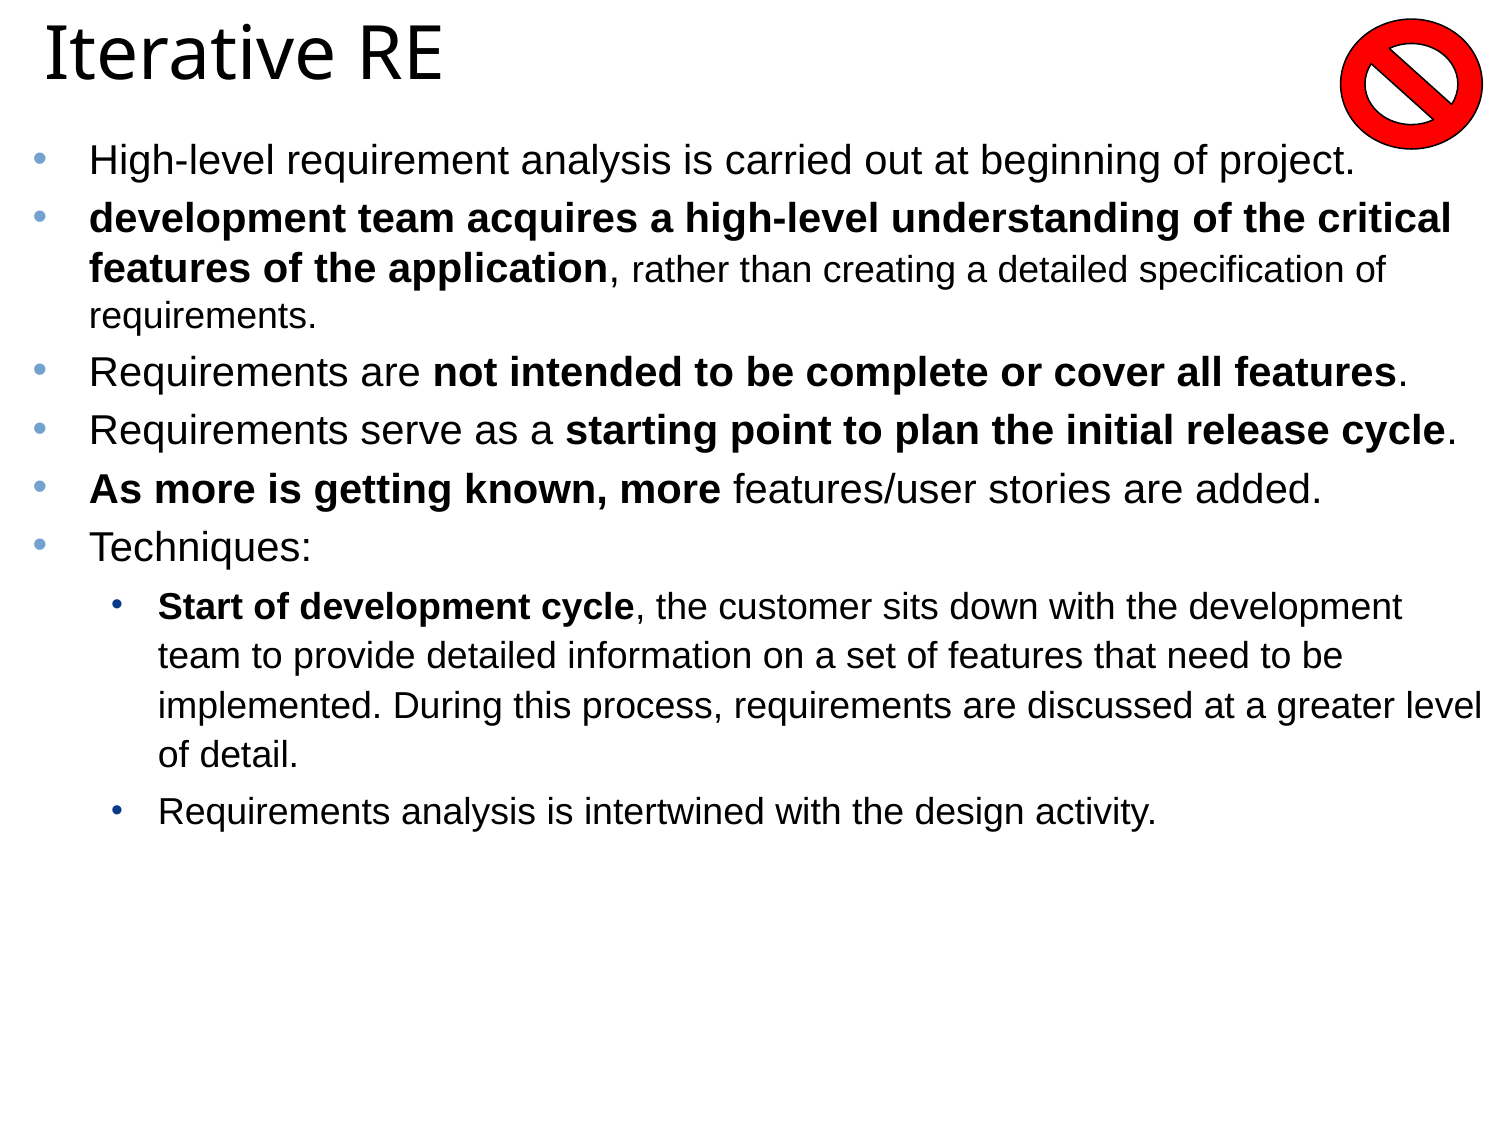

# Iterative RE
High-level requirement analysis is carried out at beginning of project.
development team acquires a high-level understanding of the critical features of the application, rather than creating a detailed specification of requirements.
Requirements are not intended to be complete or cover all features.
Requirements serve as a starting point to plan the initial release cycle.
As more is getting known, more features/user stories are added.
Techniques:
Start of development cycle, the customer sits down with the development team to provide detailed information on a set of features that need to be implemented. During this process, requirements are discussed at a greater level of detail.
Requirements analysis is intertwined with the design activity.